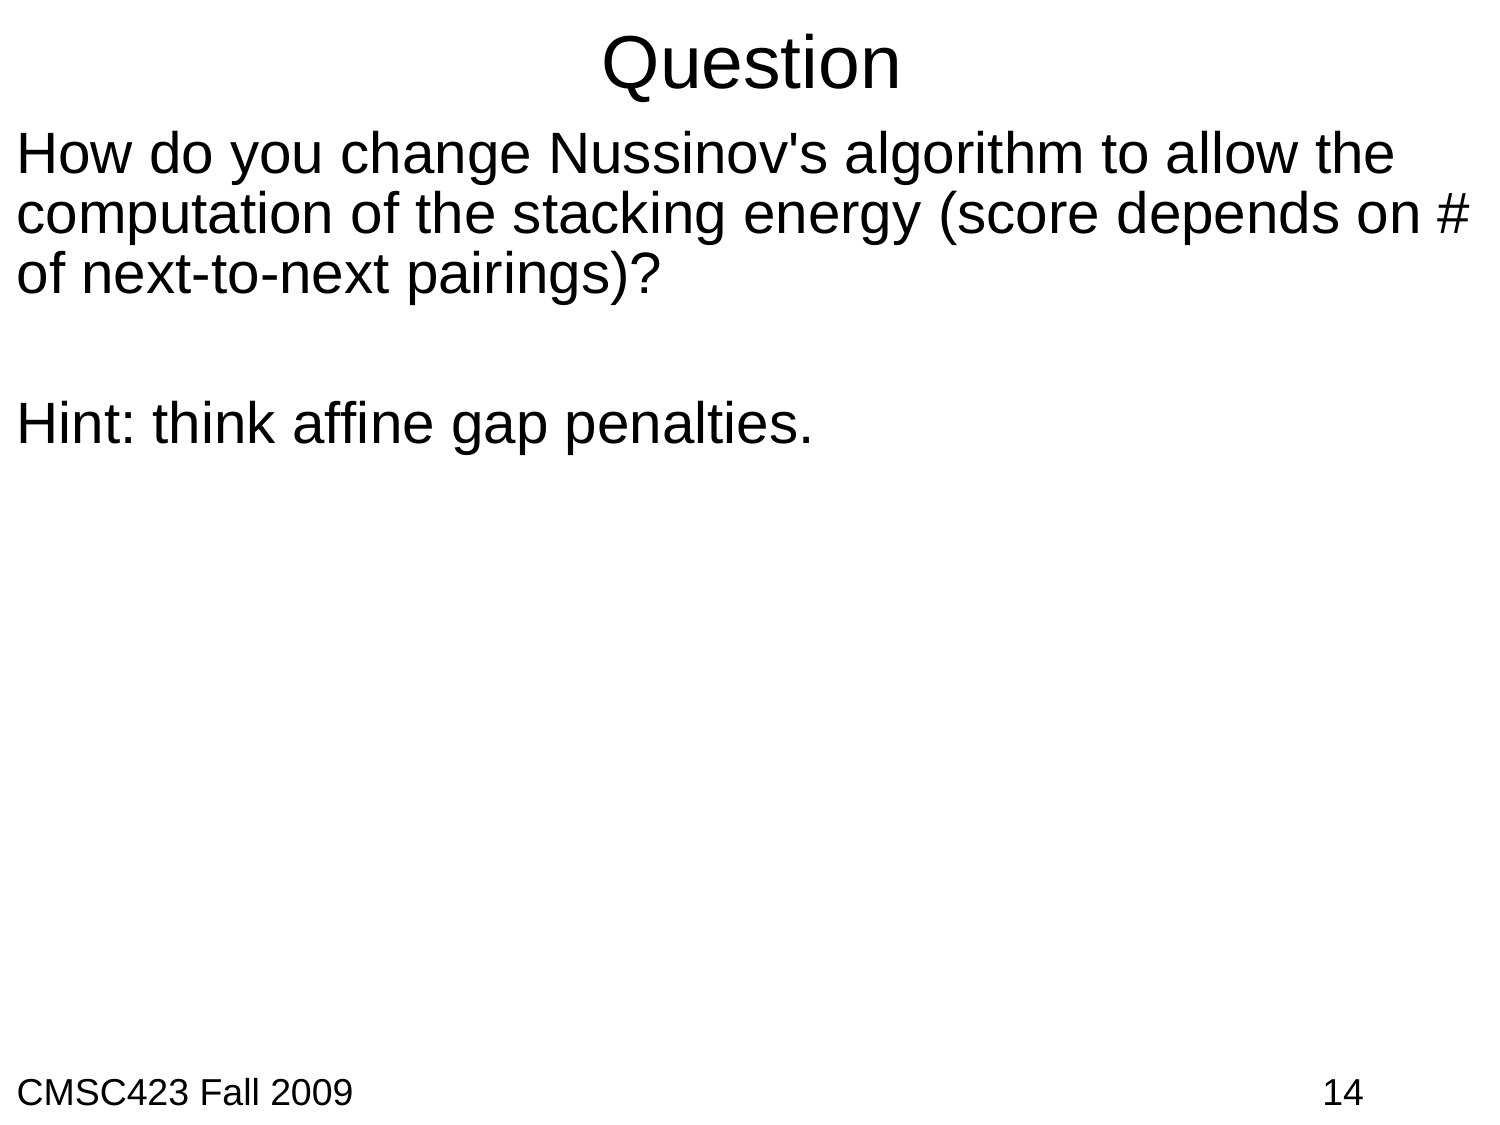

# Question
How do you change Nussinov's algorithm to allow the computation of the stacking energy (score depends on # of next-to-next pairings)?
Hint: think affine gap penalties.
CMSC423 Fall 2009
14